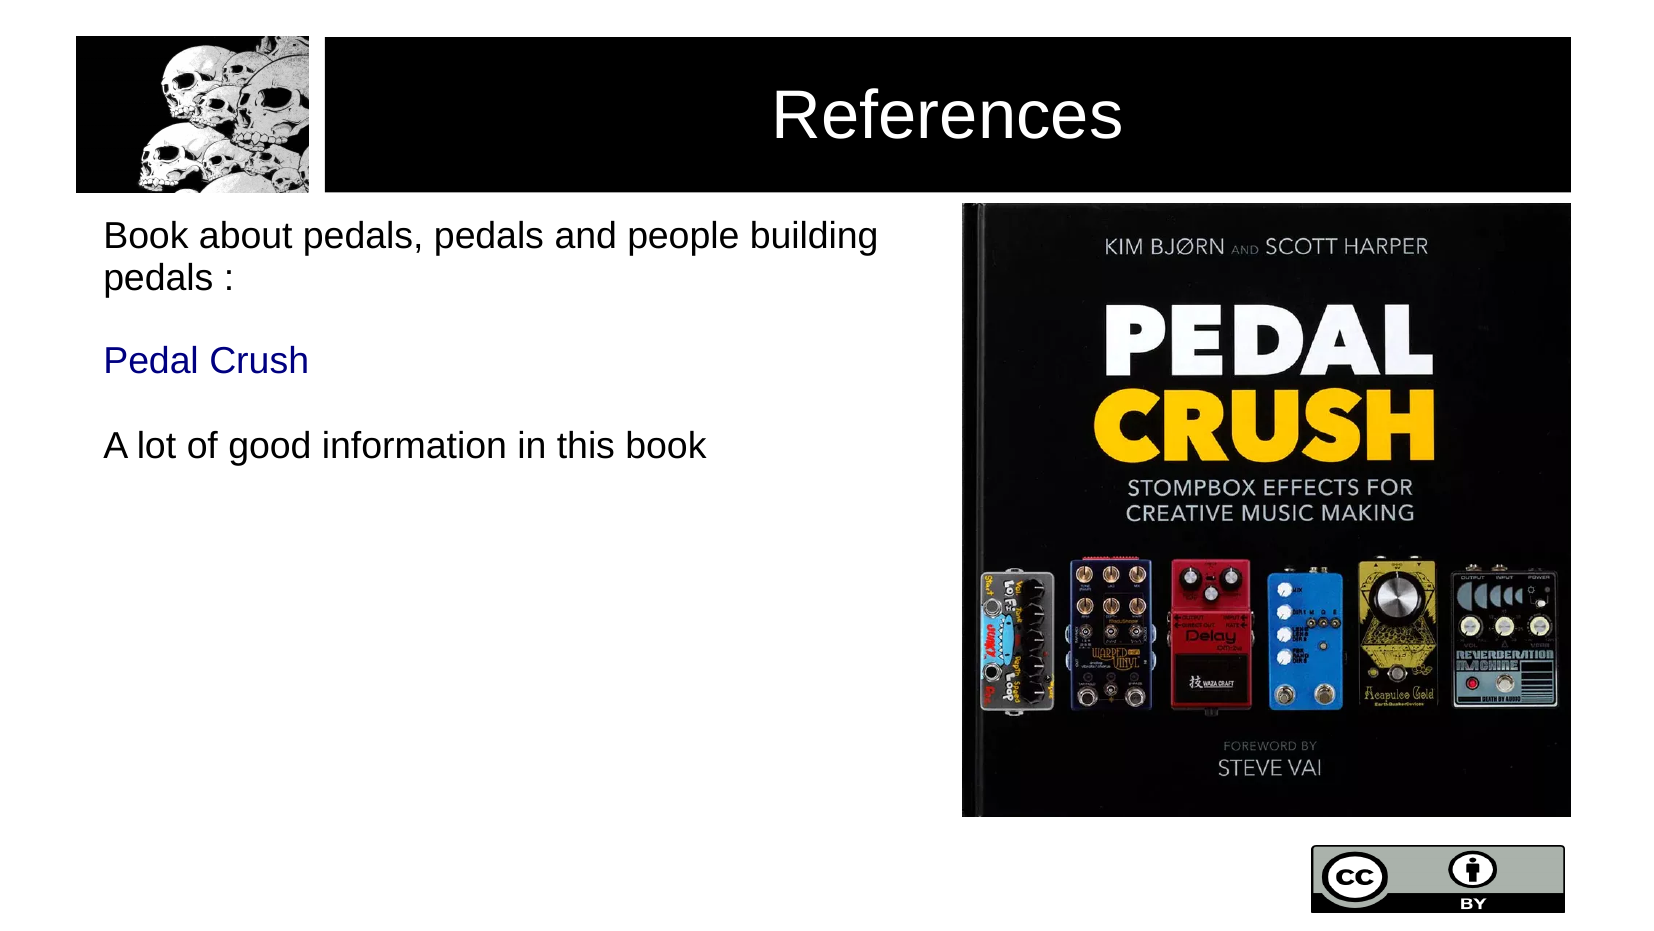

# References
Book about pedals, pedals and people building pedals :
Pedal Crush
A lot of good information in this book